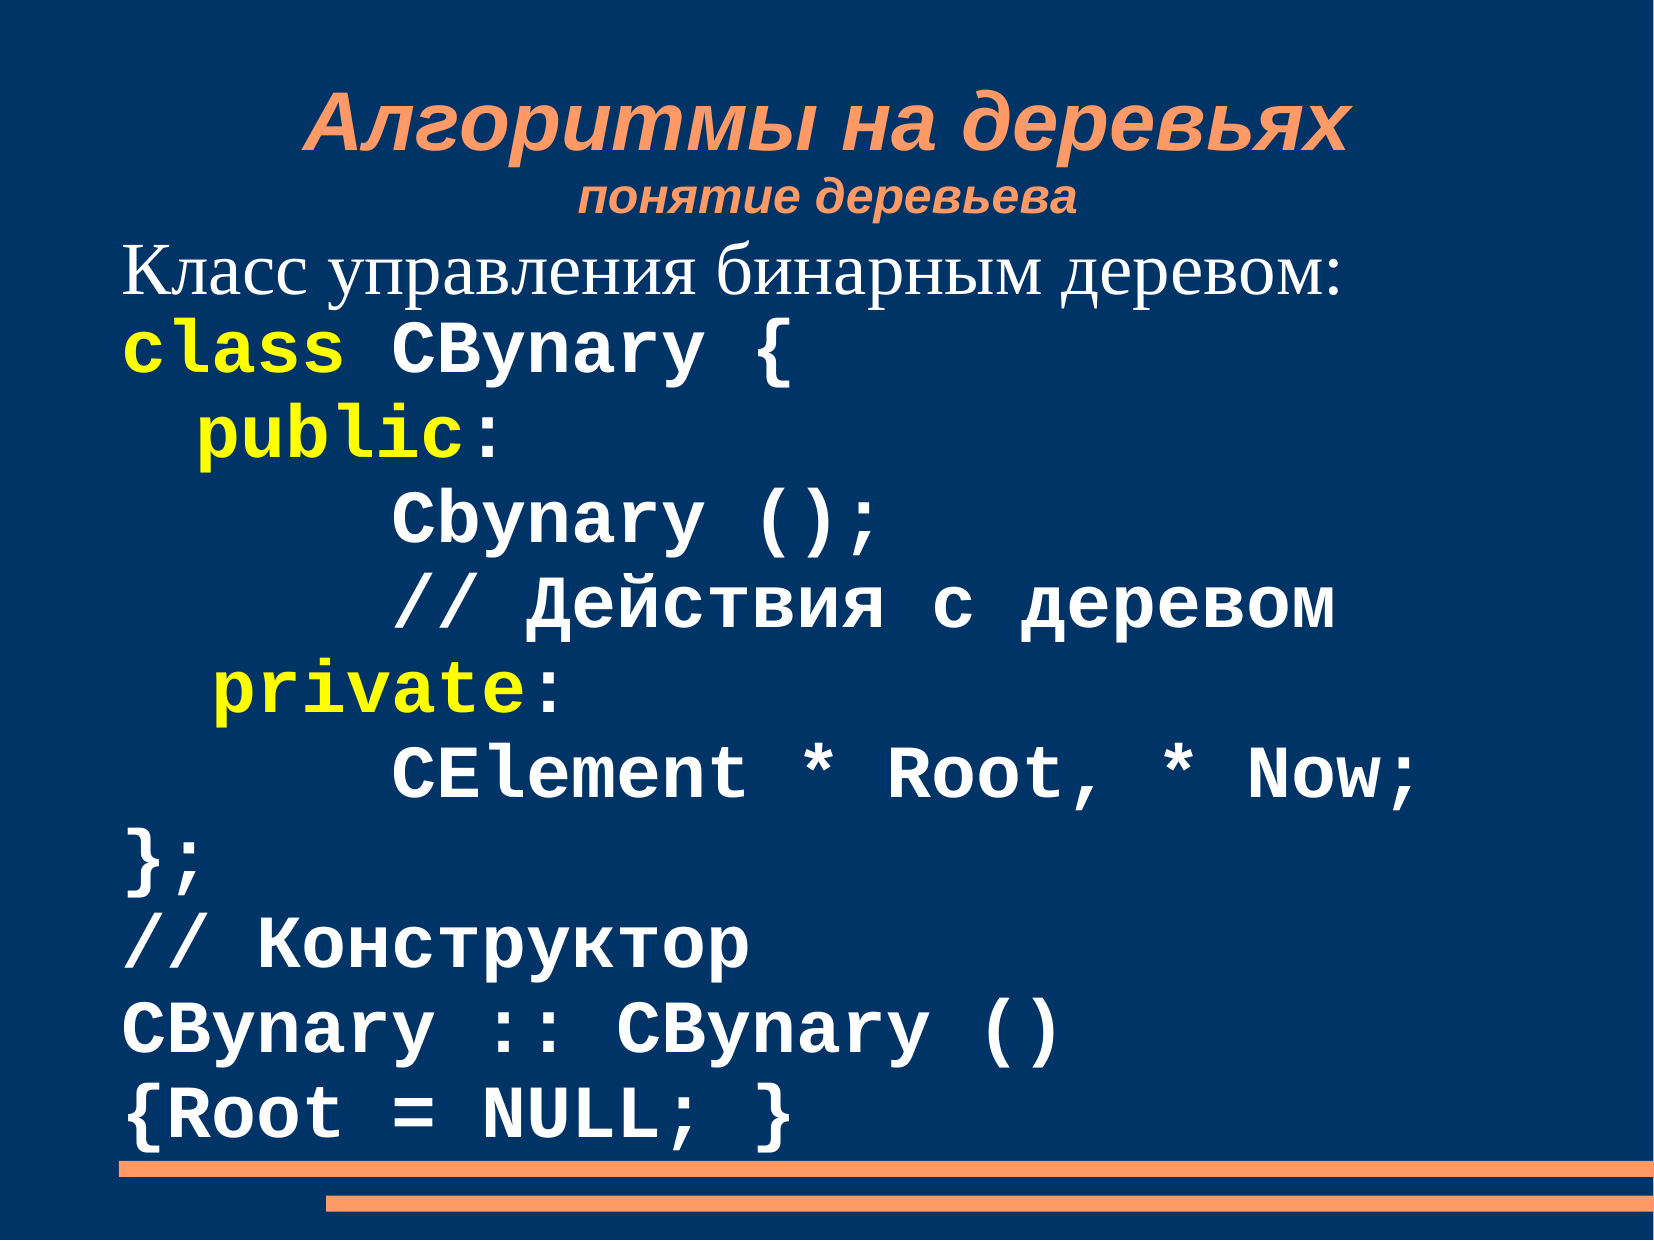

# Алгоритмы на деревьях понятие деревьева
Класс управления бинарным деревом:
class CBynary {
	public:
 Cbynary ();
 // Действия с деревом
 private:
 CElement * Root, * Now;
};
// Конструктор
CBynary :: CBynary ()
{Root = NULL; }